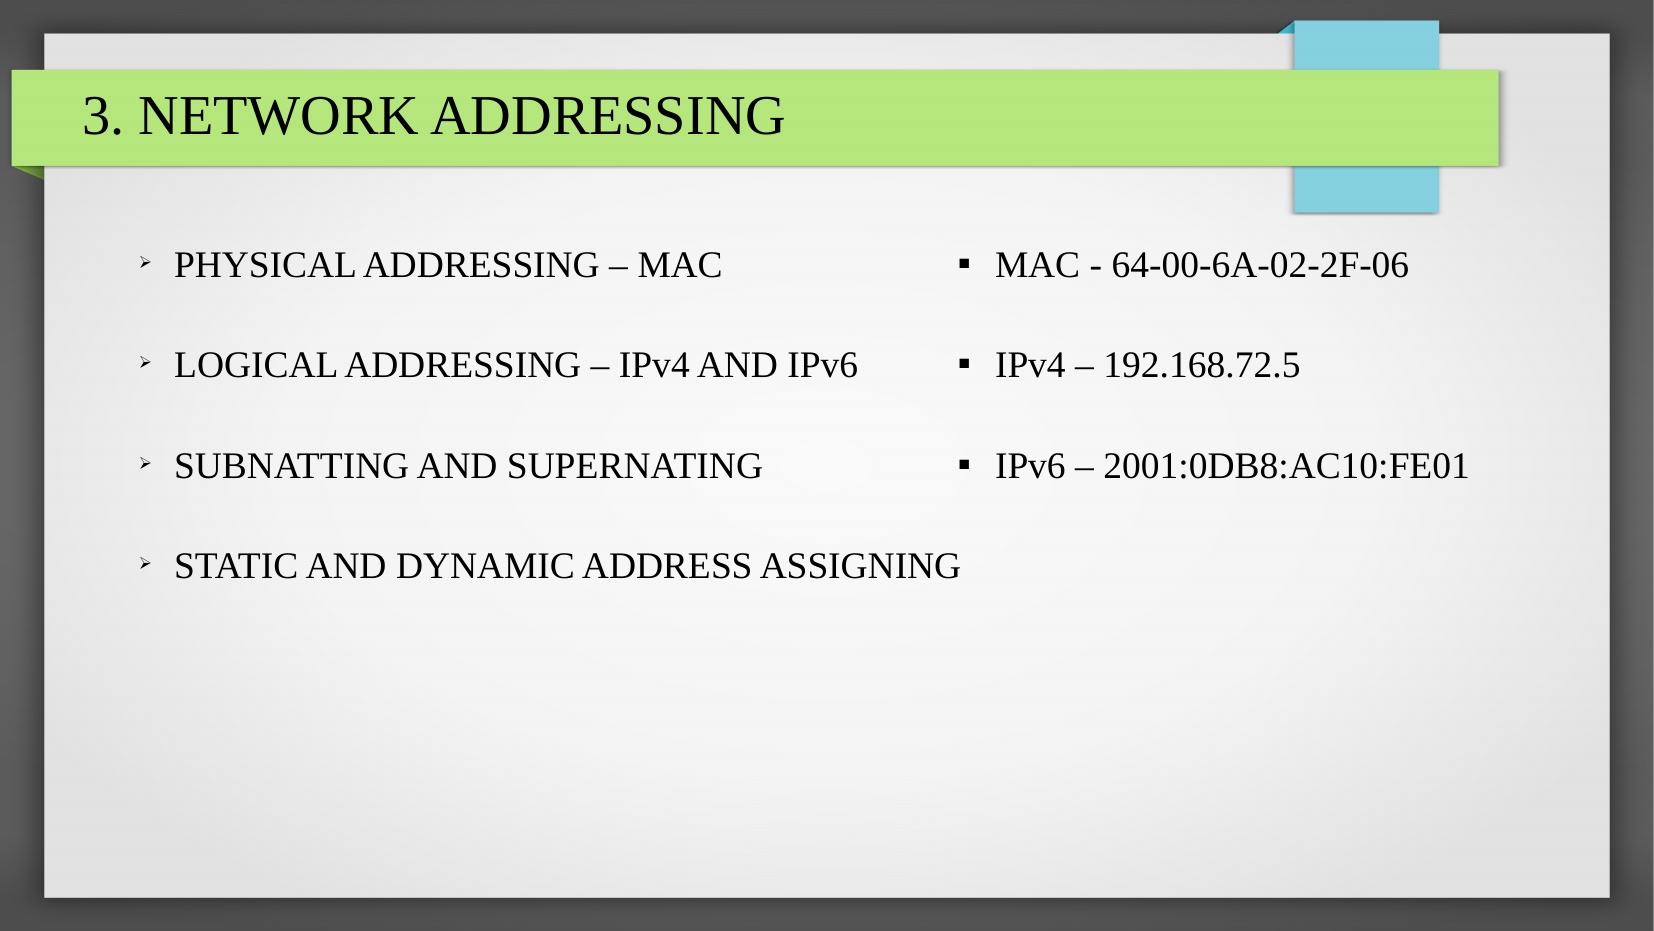

# 3. NETWORK ADDRESSING
PHYSICAL ADDRESSING – MAC
LOGICAL ADDRESSING – IPv4 AND IPv6
SUBNATTING AND SUPERNATING
STATIC AND DYNAMIC ADDRESS ASSIGNING
MAC - 64-00-6A-02-2F-06
IPv4 – 192.168.72.5
IPv6 – 2001:0DB8:AC10:FE01